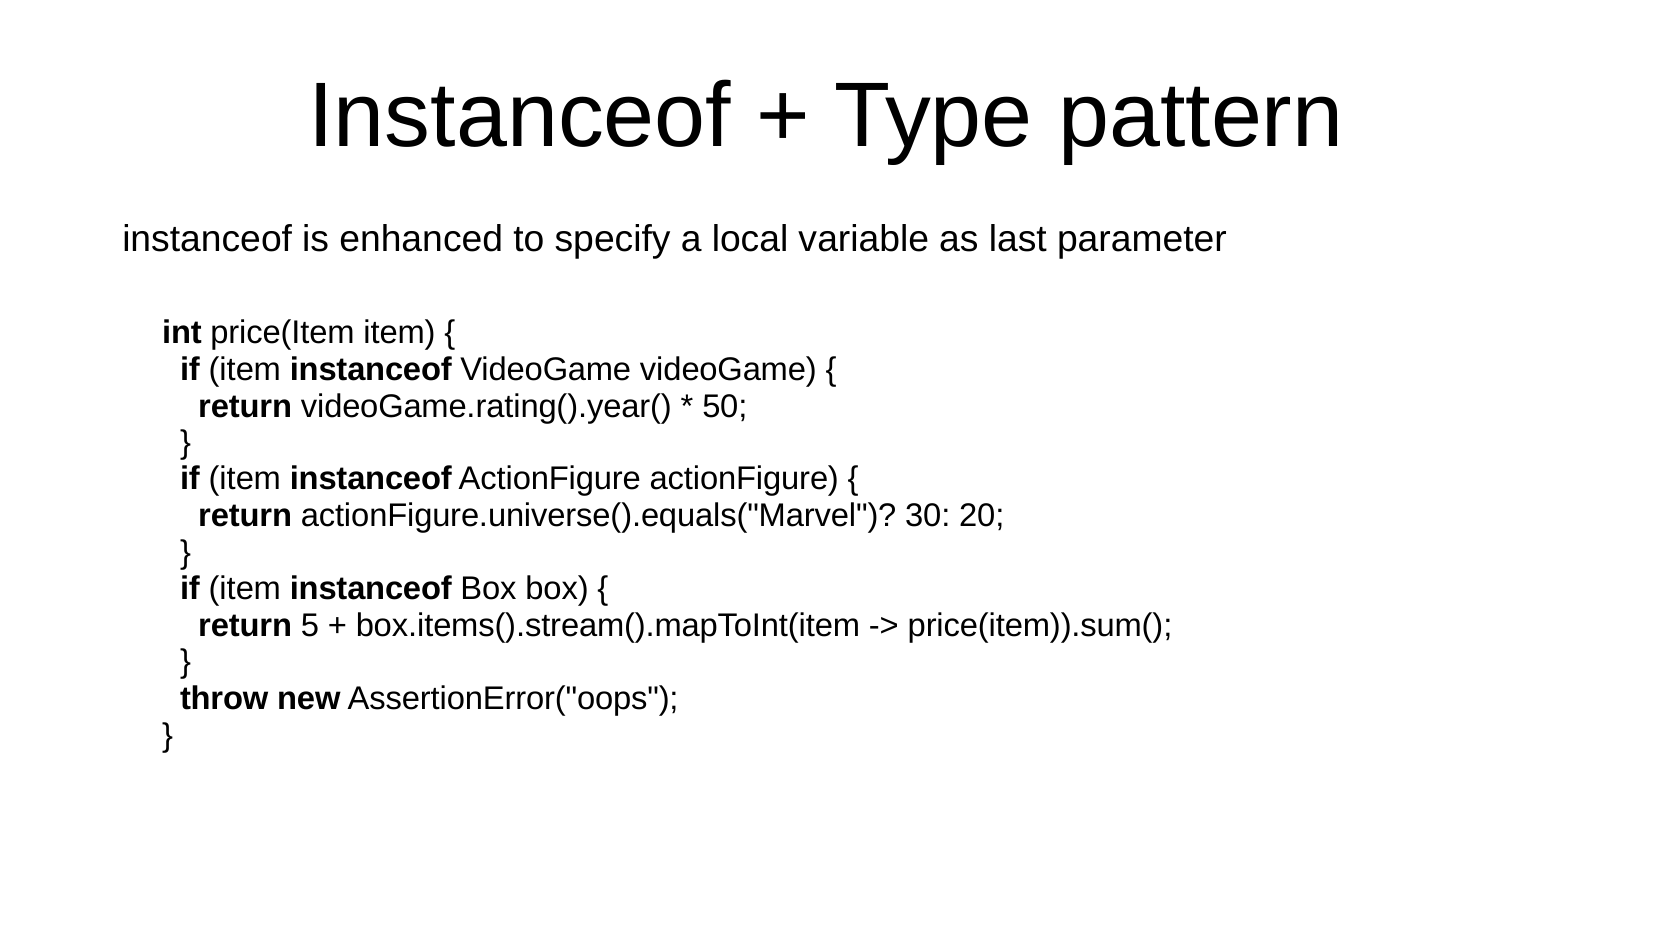

# Instanceof + Type pattern
instanceof is enhanced to specify a local variable as last parameter
int price(Item item) {
 if (item instanceof VideoGame videoGame) {
 return videoGame.rating().year() * 50;
 }
 if (item instanceof ActionFigure actionFigure) {
 return actionFigure.universe().equals("Marvel")? 30: 20;
 }
 if (item instanceof Box box) {
 return 5 + box.items().stream().mapToInt(item -> price(item)).sum();
 }
 throw new AssertionError("oops");
}